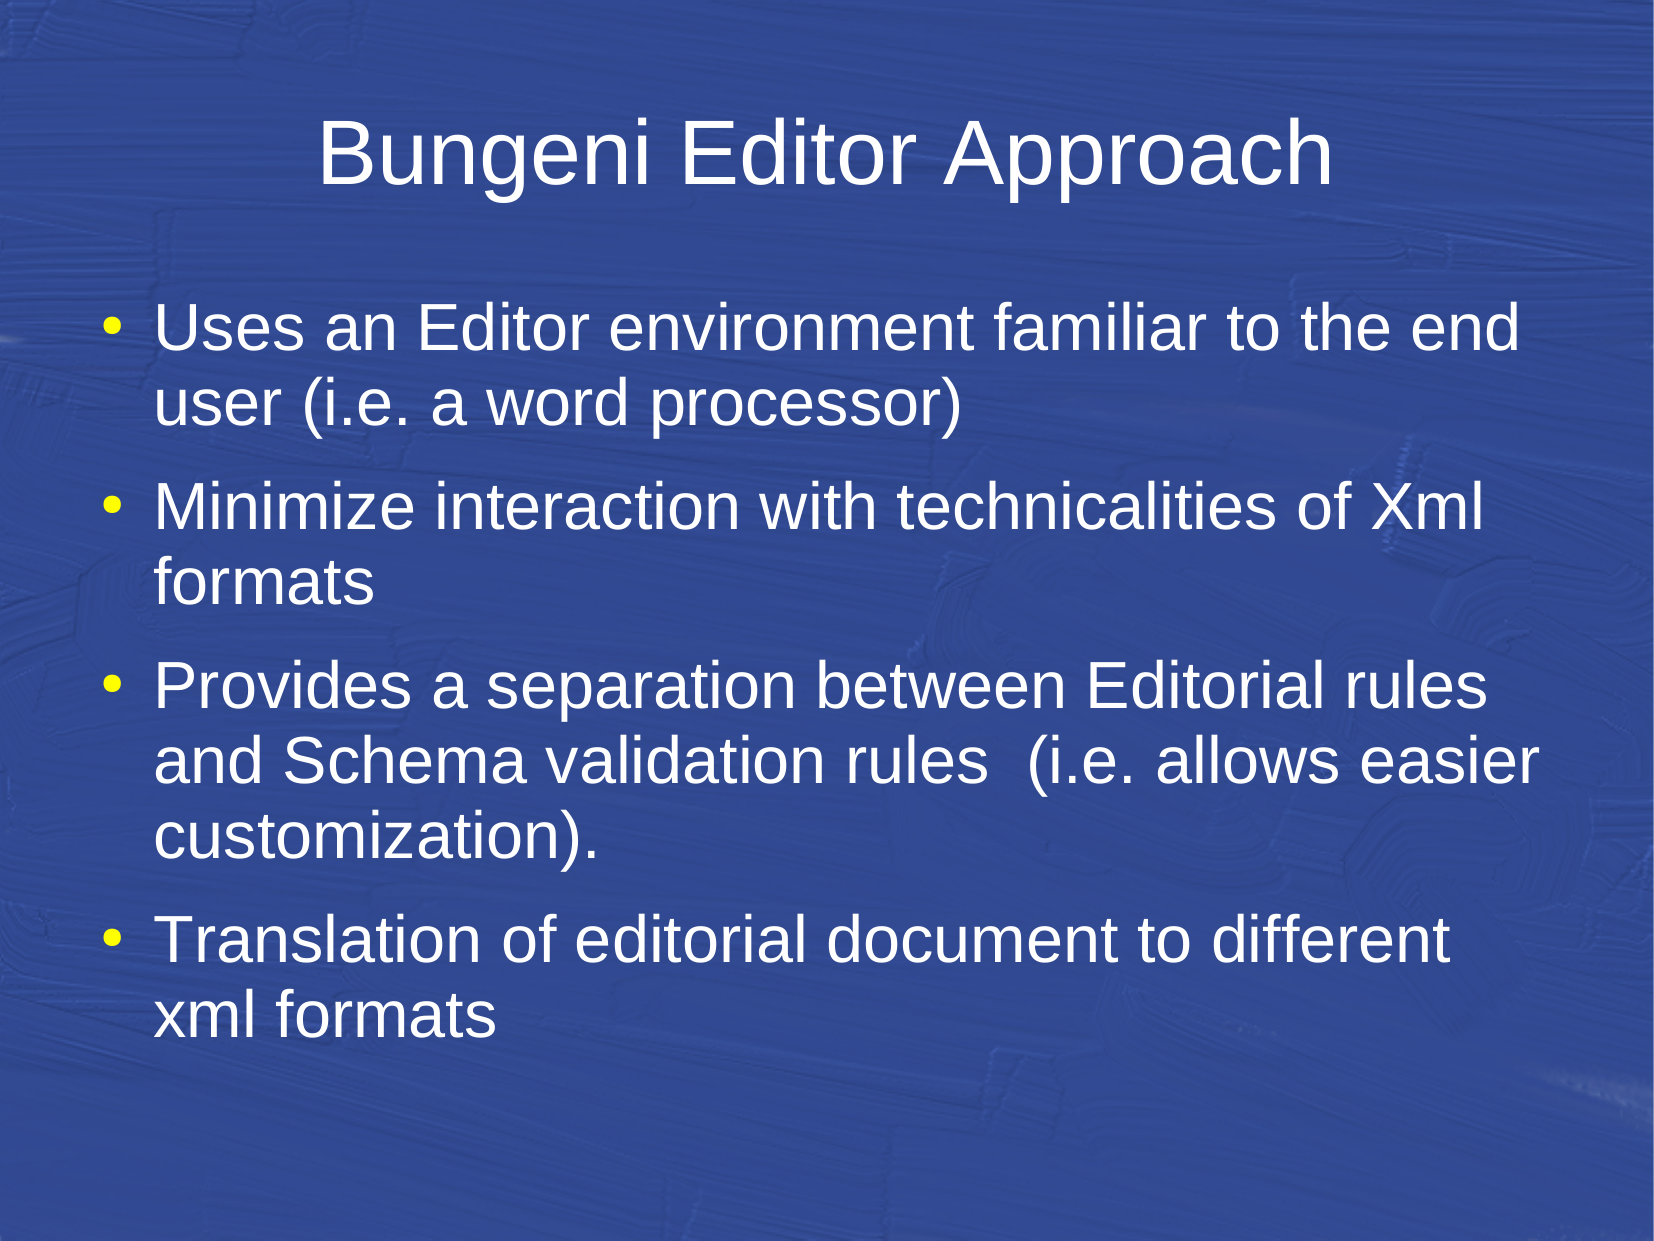

# Bungeni Editor Approach
Uses an Editor environment familiar to the end user (i.e. a word processor)
Minimize interaction with technicalities of Xml formats
Provides a separation between Editorial rules and Schema validation rules (i.e. allows easier customization).
Translation of editorial document to different xml formats